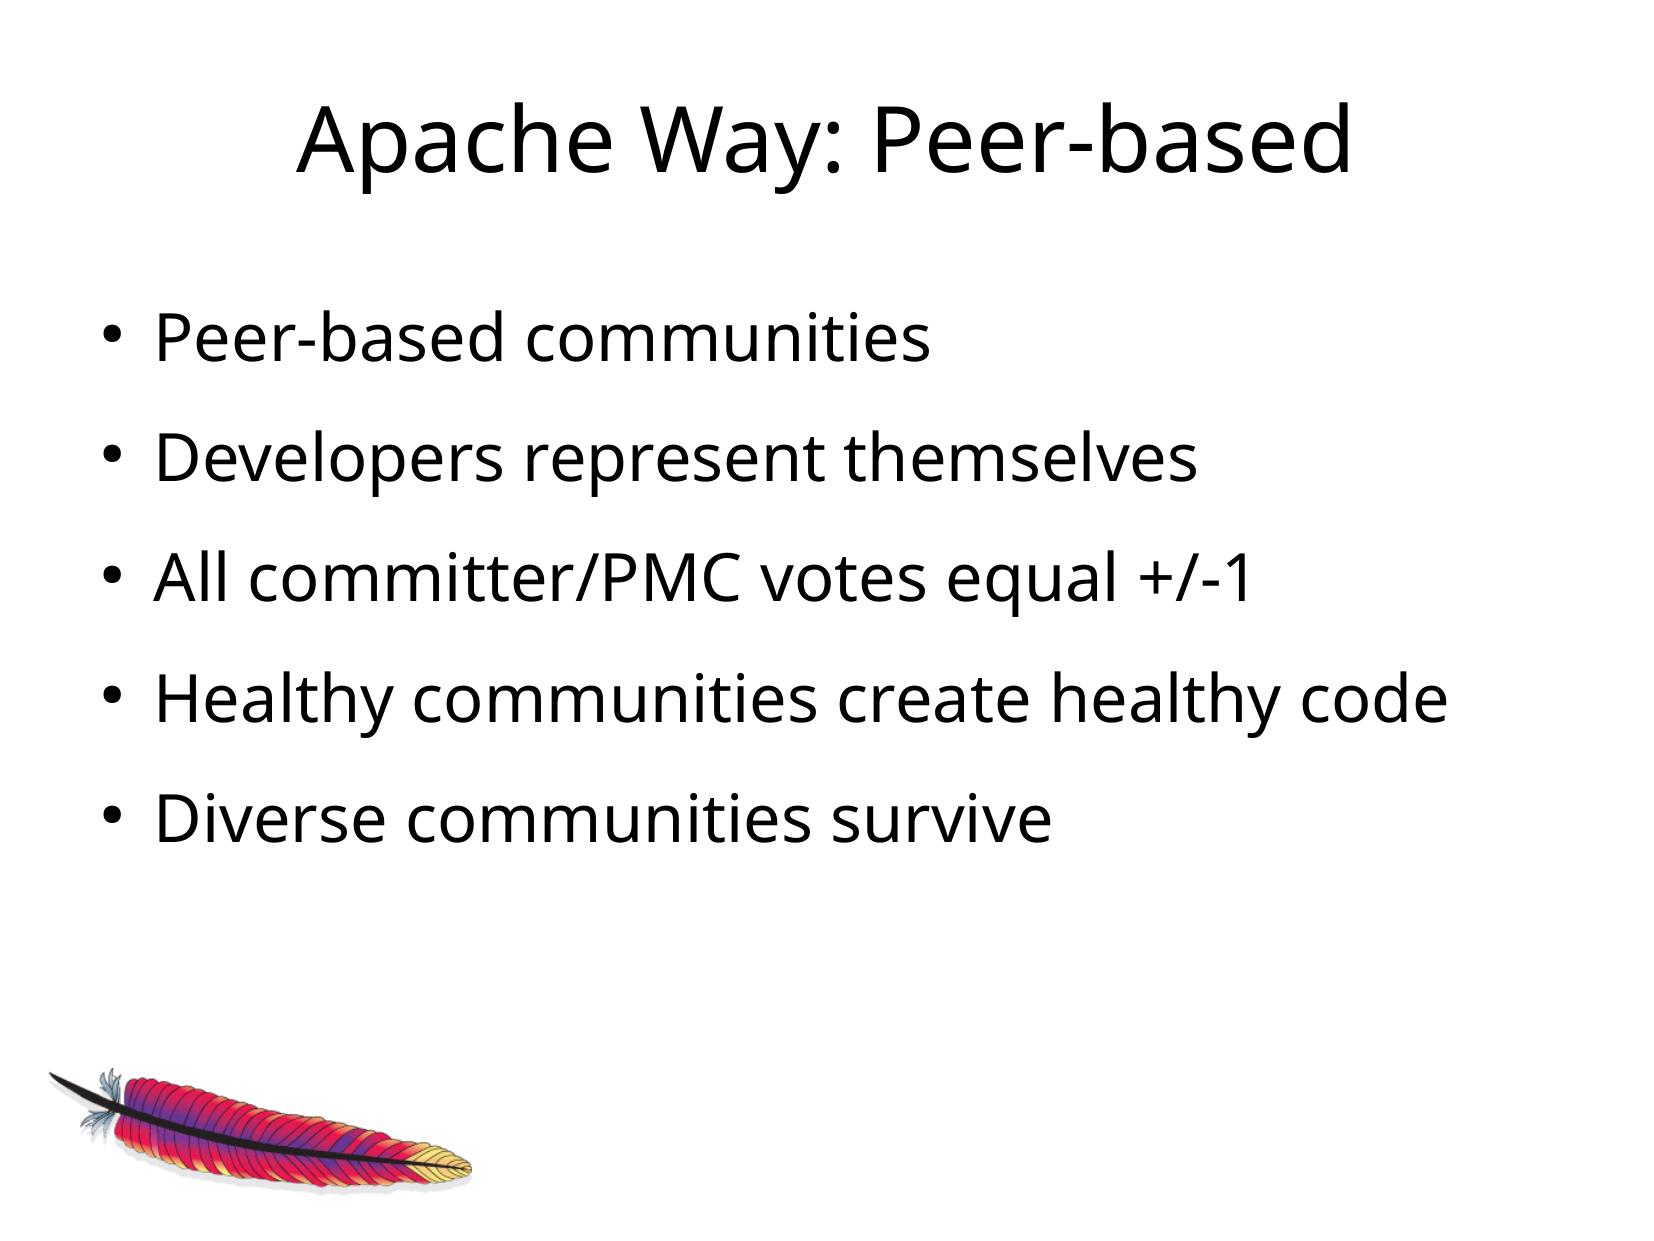

# Apache Way: Peer-based
Peer-based communities
Developers represent themselves
All committer/PMC votes equal +/-1
Healthy communities create healthy code
Diverse communities survive